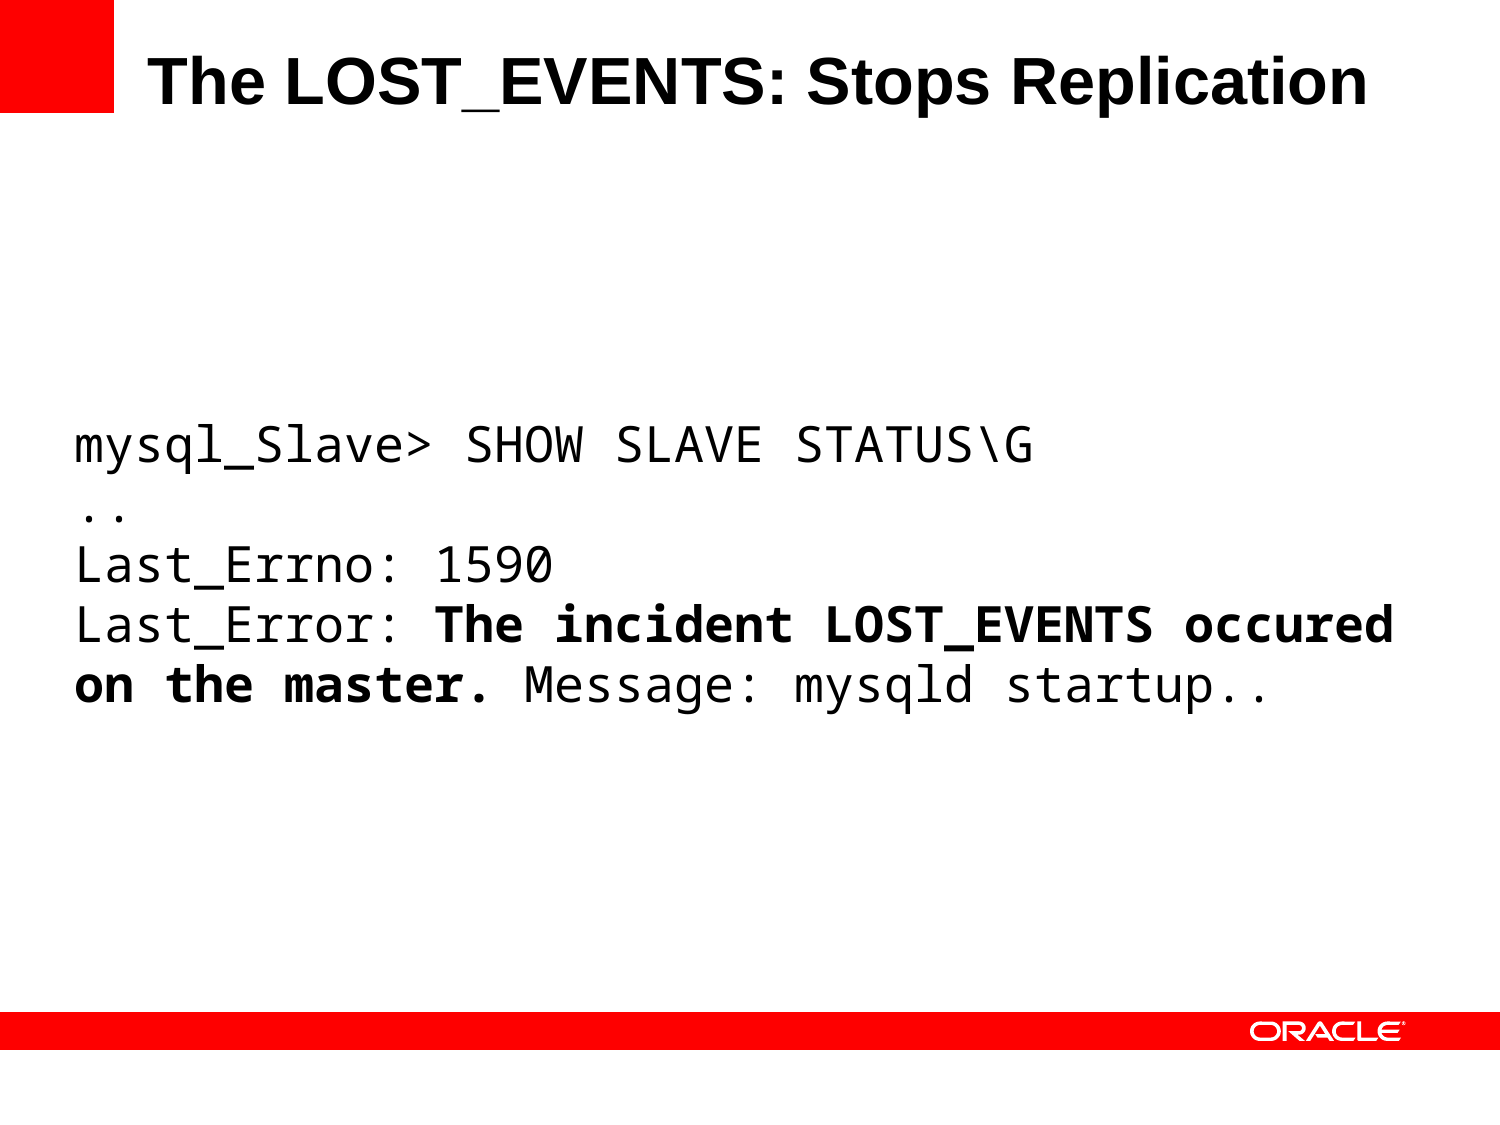

# The LOST_EVENTS: Stops Replication
mysql_Slave> SHOW SLAVE STATUS\G 
.. 
Last_Errno: 1590 
Last_Error: The incident LOST_EVENTS occured
on the master. Message: mysqld startup ..